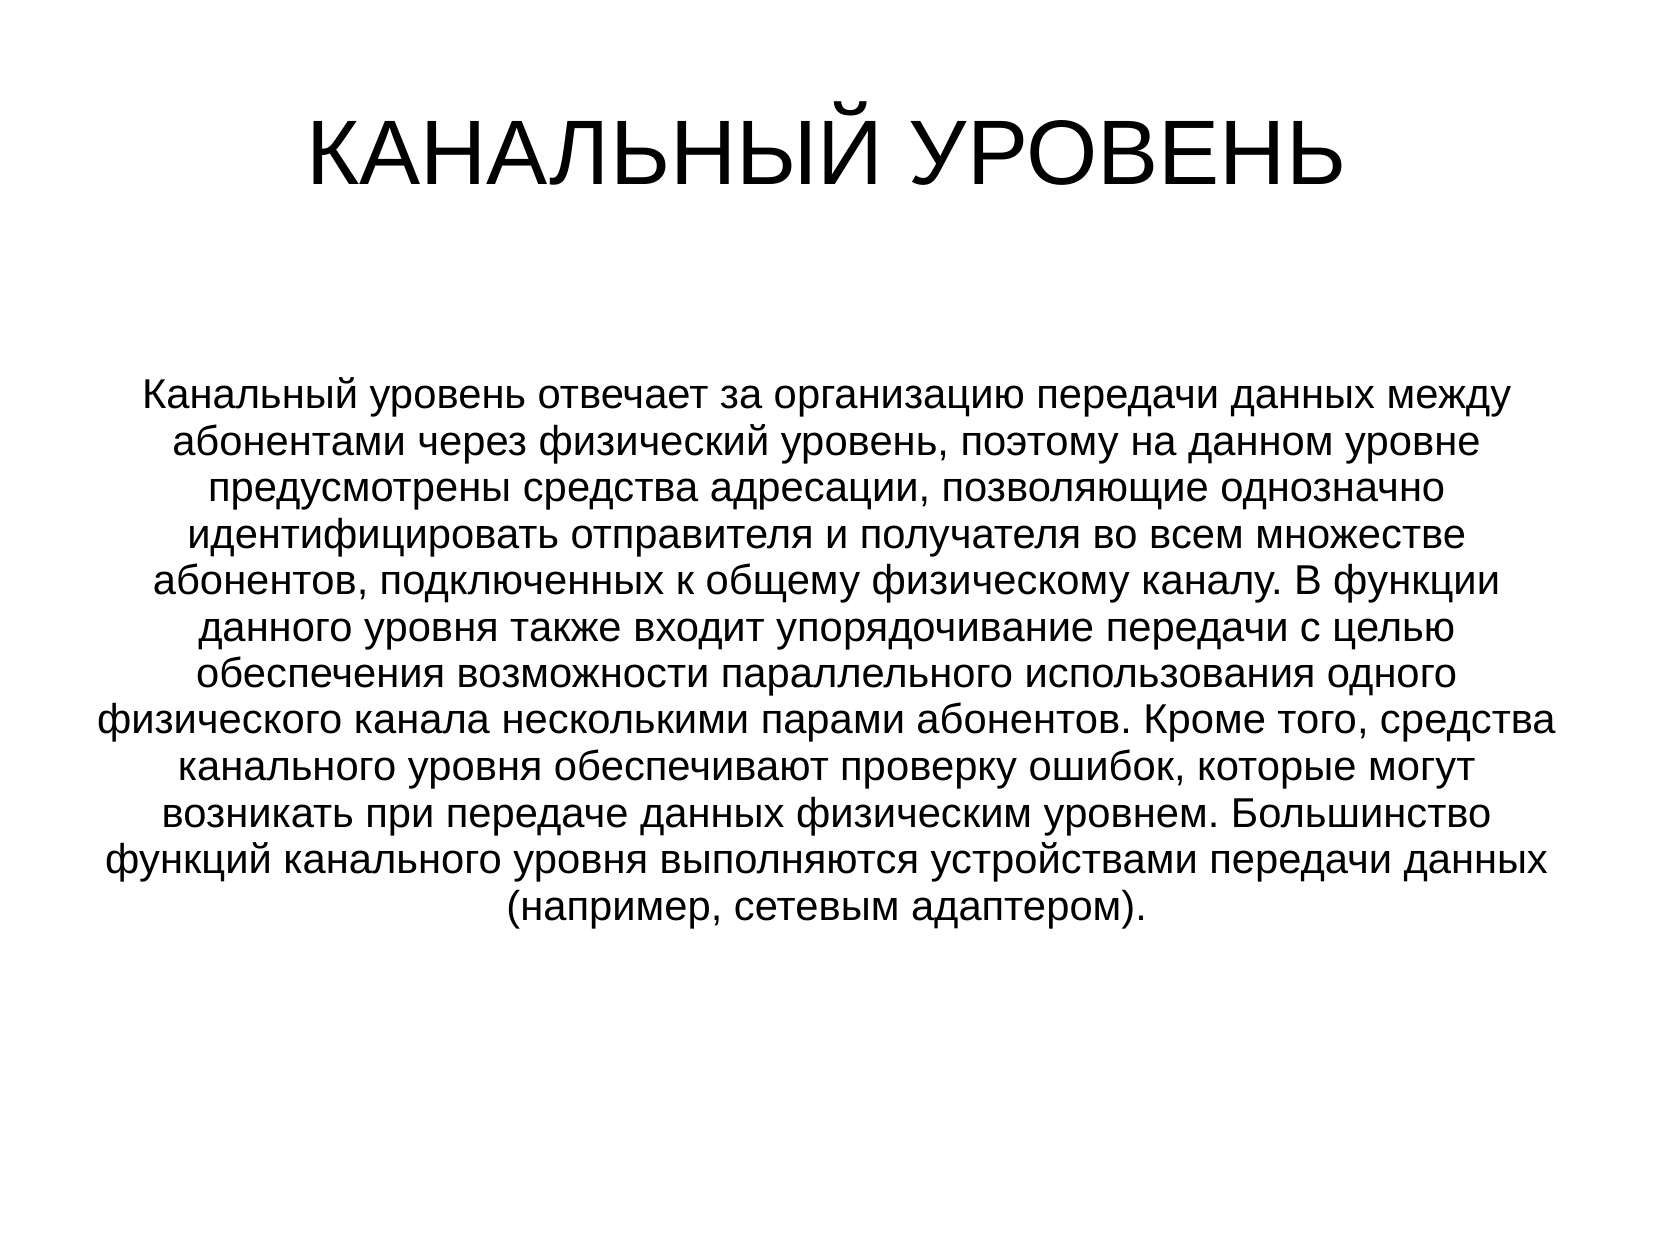

# КАНАЛЬНЫЙ УРОВЕНЬ
Канальный уровень отвечает за организацию передачи данных между абонентами через физический уровень, поэтому на данном уровне предусмотрены средства адресации, позволяющие однозначно идентифицировать отправителя и получателя во всем множестве абонентов, подключенных к общему физическому каналу. В функции данного уровня также входит упорядочивание передачи с целью обеспечения возможности параллельного использования одного физического канала несколькими парами абонентов. Кроме того, средства канального уровня обеспечивают проверку ошибок, которые могут возникать при передаче данных физическим уровнем. Большинство функций канального уровня выполняются устройствами передачи данных (например, сетевым адаптером).